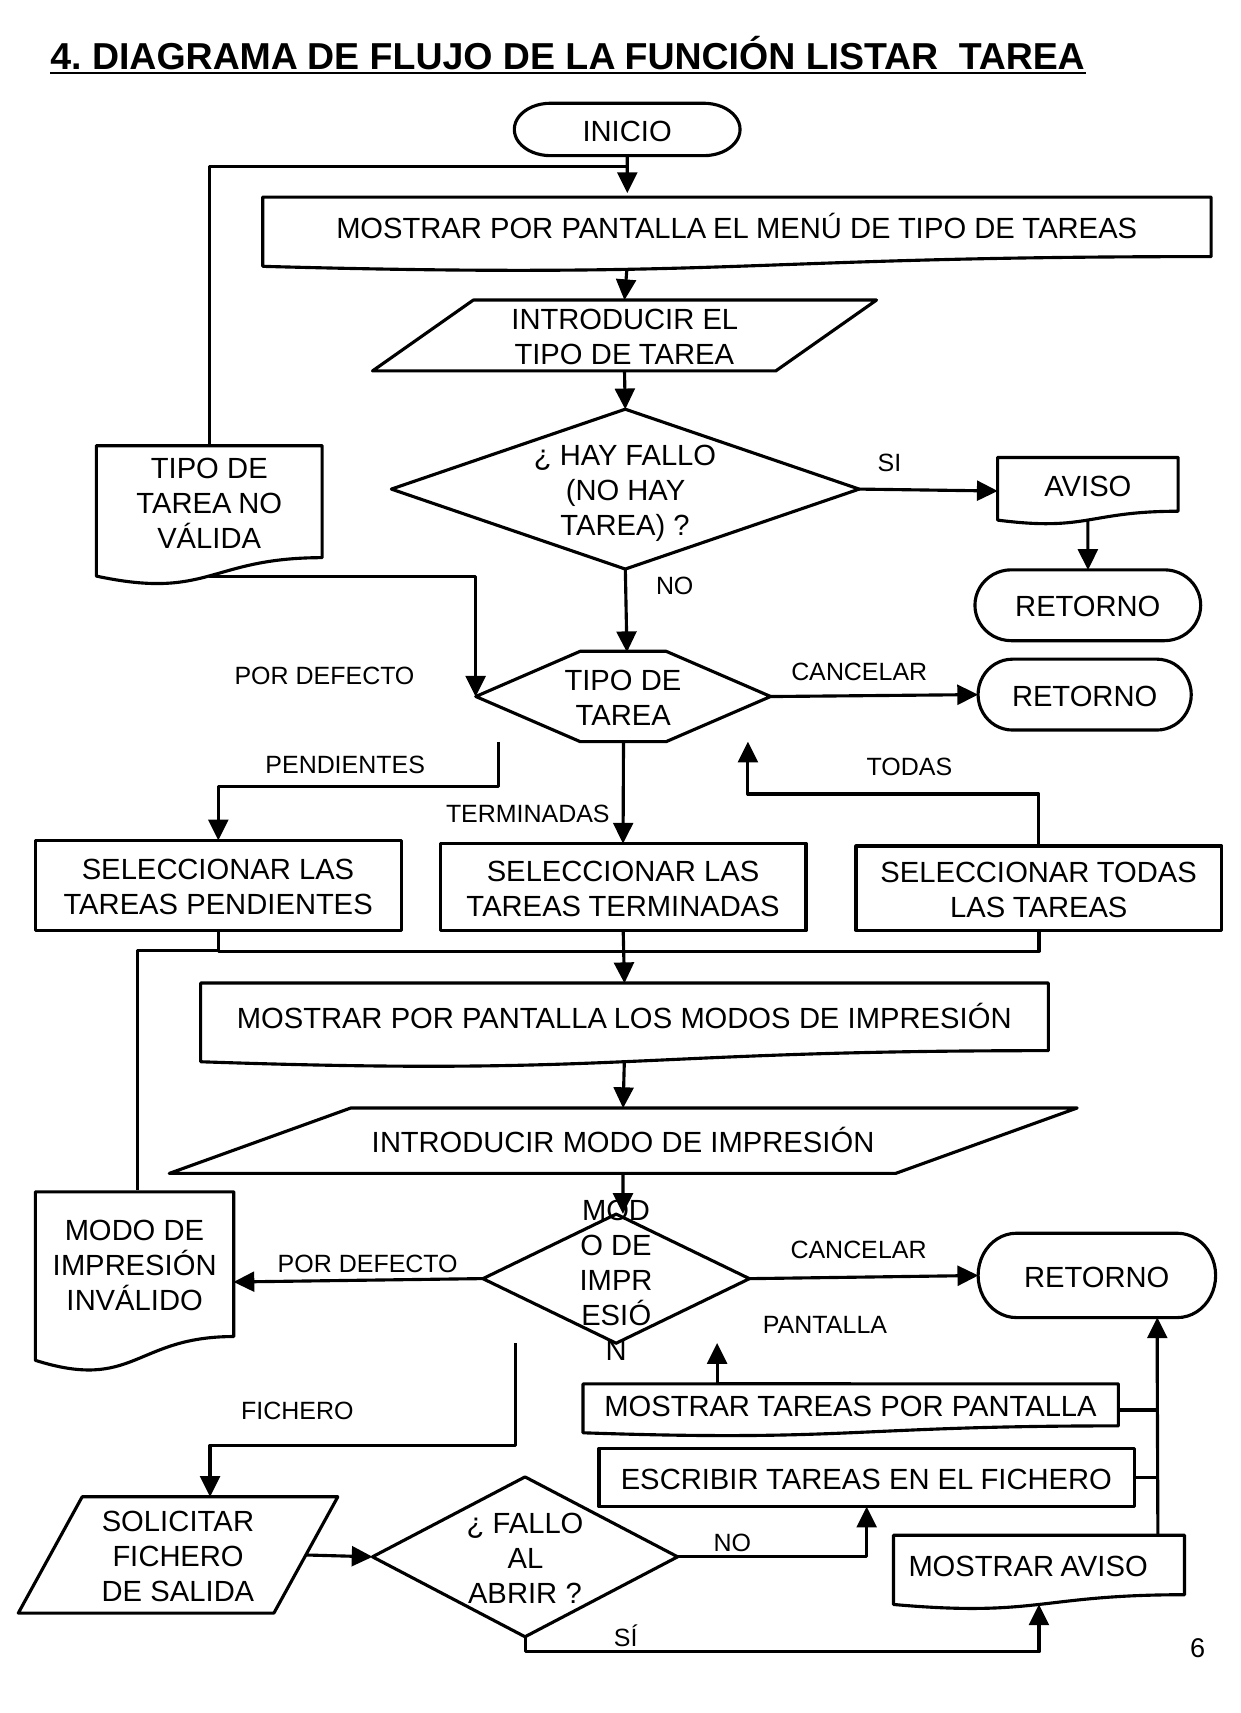

4. DIAGRAMA DE FLUJO DE LA FUNCIÓN LISTAR_TAREA
INICIO
MOSTRAR POR PANTALLA EL MENÚ DE TIPO DE TAREAS
INTRODUCIR EL TIPO DE TAREA
¿ HAY FALLO (NO HAY TAREA) ?
SI
TIPO DE TAREA NO VÁLIDA
AVISO
NO
RETORNO
POR DEFECTO
CANCELAR
TIPO DE TAREA
RETORNO
PENDIENTES
TODAS
TERMINADAS
SELECCIONAR LAS TAREAS PENDIENTES
SELECCIONAR LAS TAREAS TERMINADAS
SELECCIONAR TODAS LAS TAREAS
MOSTRAR POR PANTALLA LOS MODOS DE IMPRESIÓN
INTRODUCIR MODO DE IMPRESIÓN
MODO DE IMPRESIÓN INVÁLIDO
MODO DE IMPRESIÓN
CANCELAR
POR DEFECTO
RETORNO
PANTALLA
MOSTRAR TAREAS POR PANTALLA
FICHERO
ESCRIBIR TAREAS EN EL FICHERO
¿ FALLO AL ABRIR ?
SOLICITAR FICHERO DE SALIDA
NO
MOSTRAR AVISO
6
SÍ